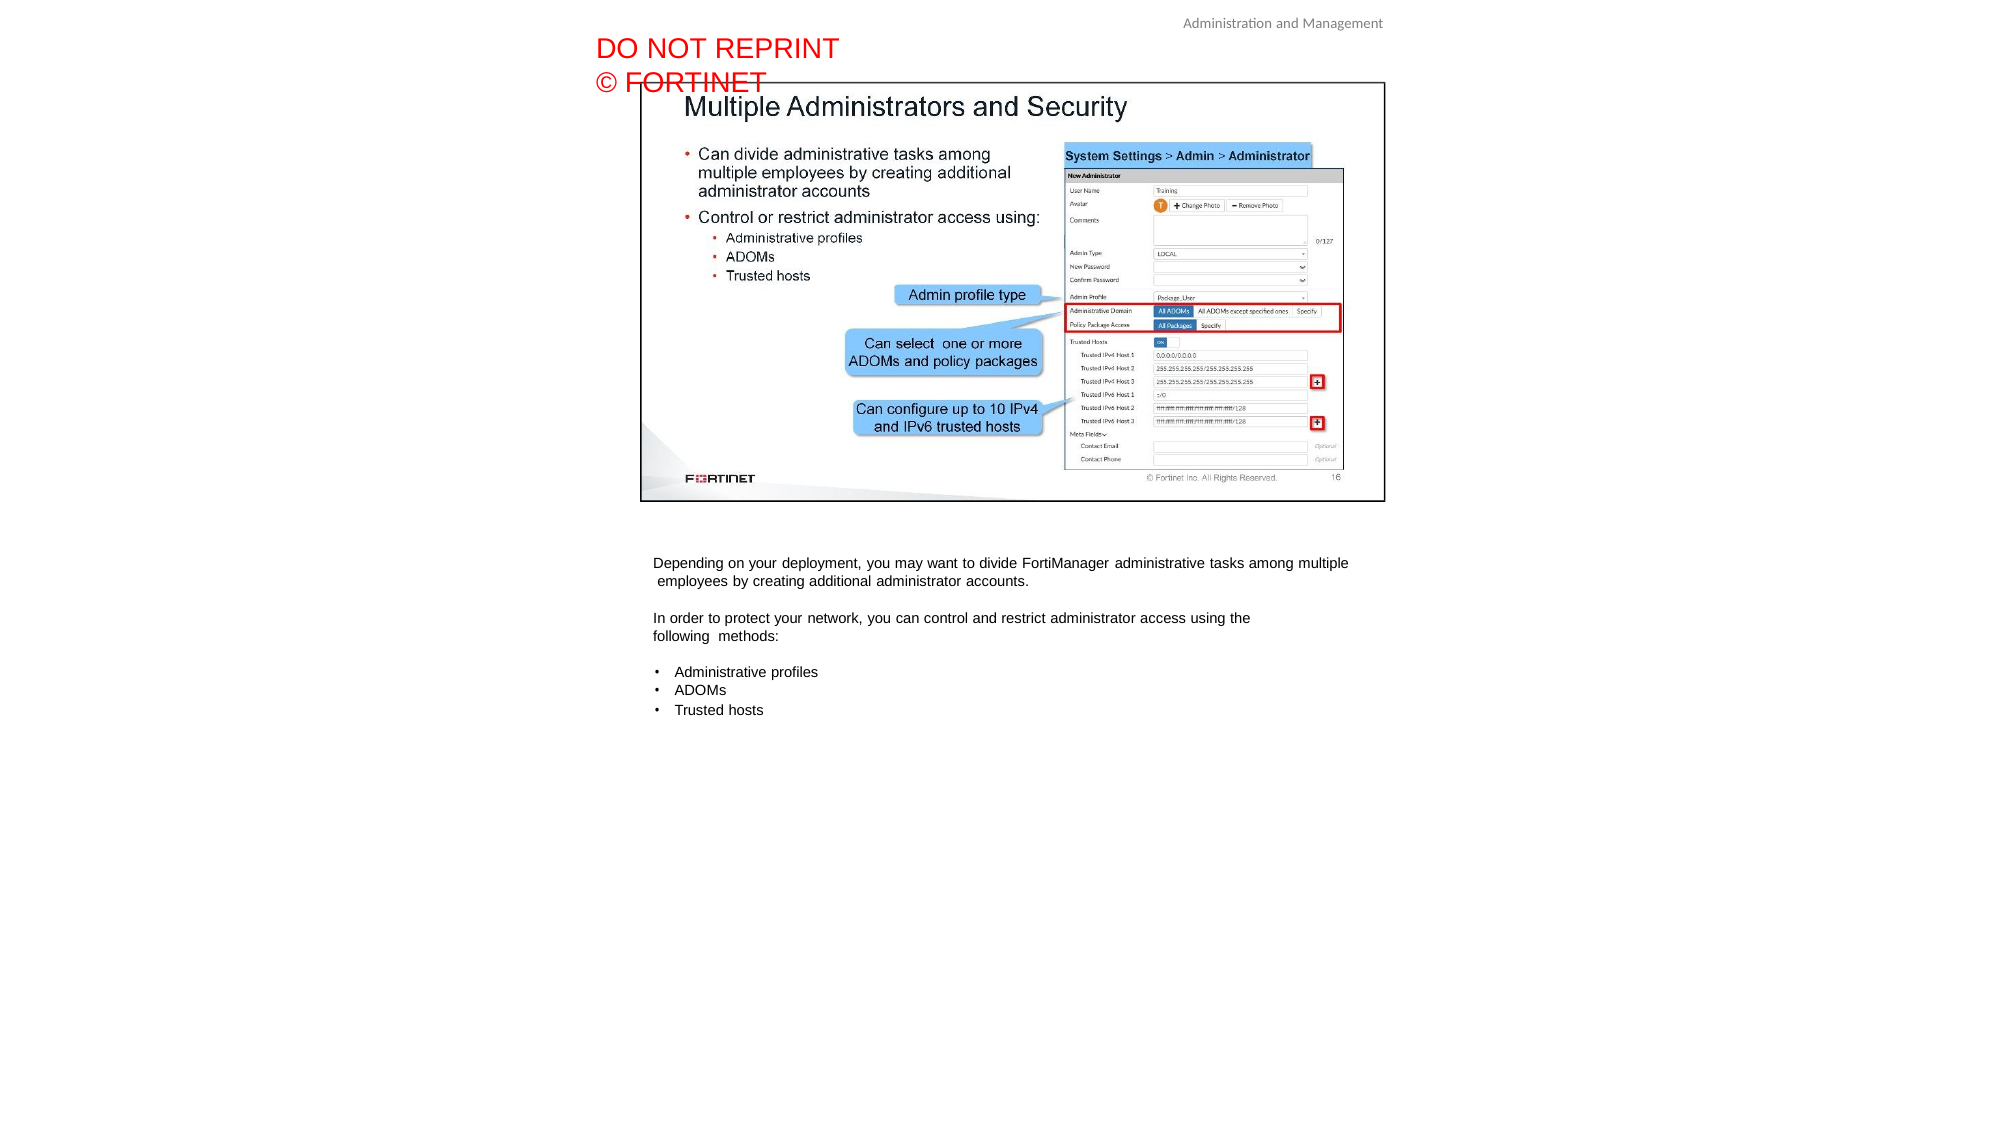

Administration and Management
DO NOT REPRINT
© FORTINET
Depending on your deployment, you may want to divide FortiManager administrative tasks among multiple employees by creating additional administrator accounts.
In order to protect your network, you can control and restrict administrator access using the following methods:
Administrative profiles
ADOMs
Trusted hosts
FortiManager 6.2 Study Guide
1